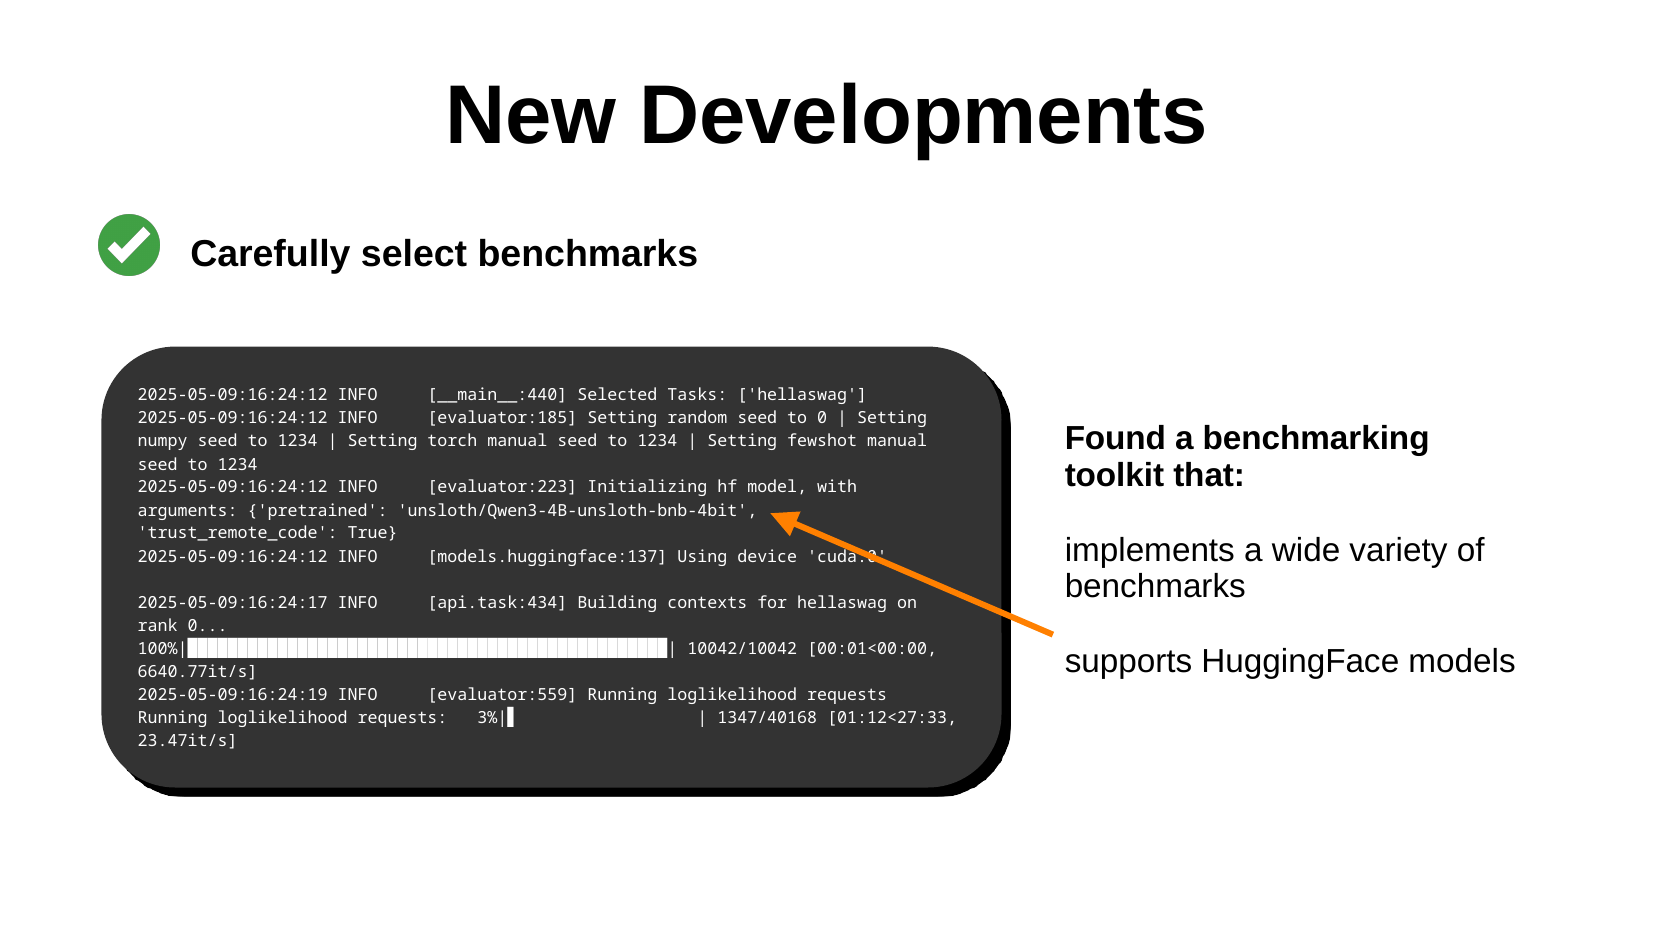

# New Developments
Carefully select benchmarks
2025-05-09:16:24:12 INFO [__main__:440] Selected Tasks: ['hellaswag']
2025-05-09:16:24:12 INFO [evaluator:185] Setting random seed to 0 | Setting numpy seed to 1234 | Setting torch manual seed to 1234 | Setting fewshot manual seed to 1234
2025-05-09:16:24:12 INFO [evaluator:223] Initializing hf model, with arguments: {'pretrained': 'unsloth/Qwen3-4B-unsloth-bnb-4bit', 'trust_remote_code': True}
2025-05-09:16:24:12 INFO [models.huggingface:137] Using device 'cuda:0'
2025-05-09:16:24:17 INFO [api.task:434] Building contexts for hellaswag on rank 0...
100%|████████████████████████████████████████████████| 10042/10042 [00:01<00:00, 6640.77it/s]
2025-05-09:16:24:19 INFO [evaluator:559] Running loglikelihood requests
Running loglikelihood requests: 3%|▋ | 1347/40168 [01:12<27:33, 23.47it/s]
Found a benchmarking
toolkit that:
implements a wide variety of benchmarks
supports HuggingFace models